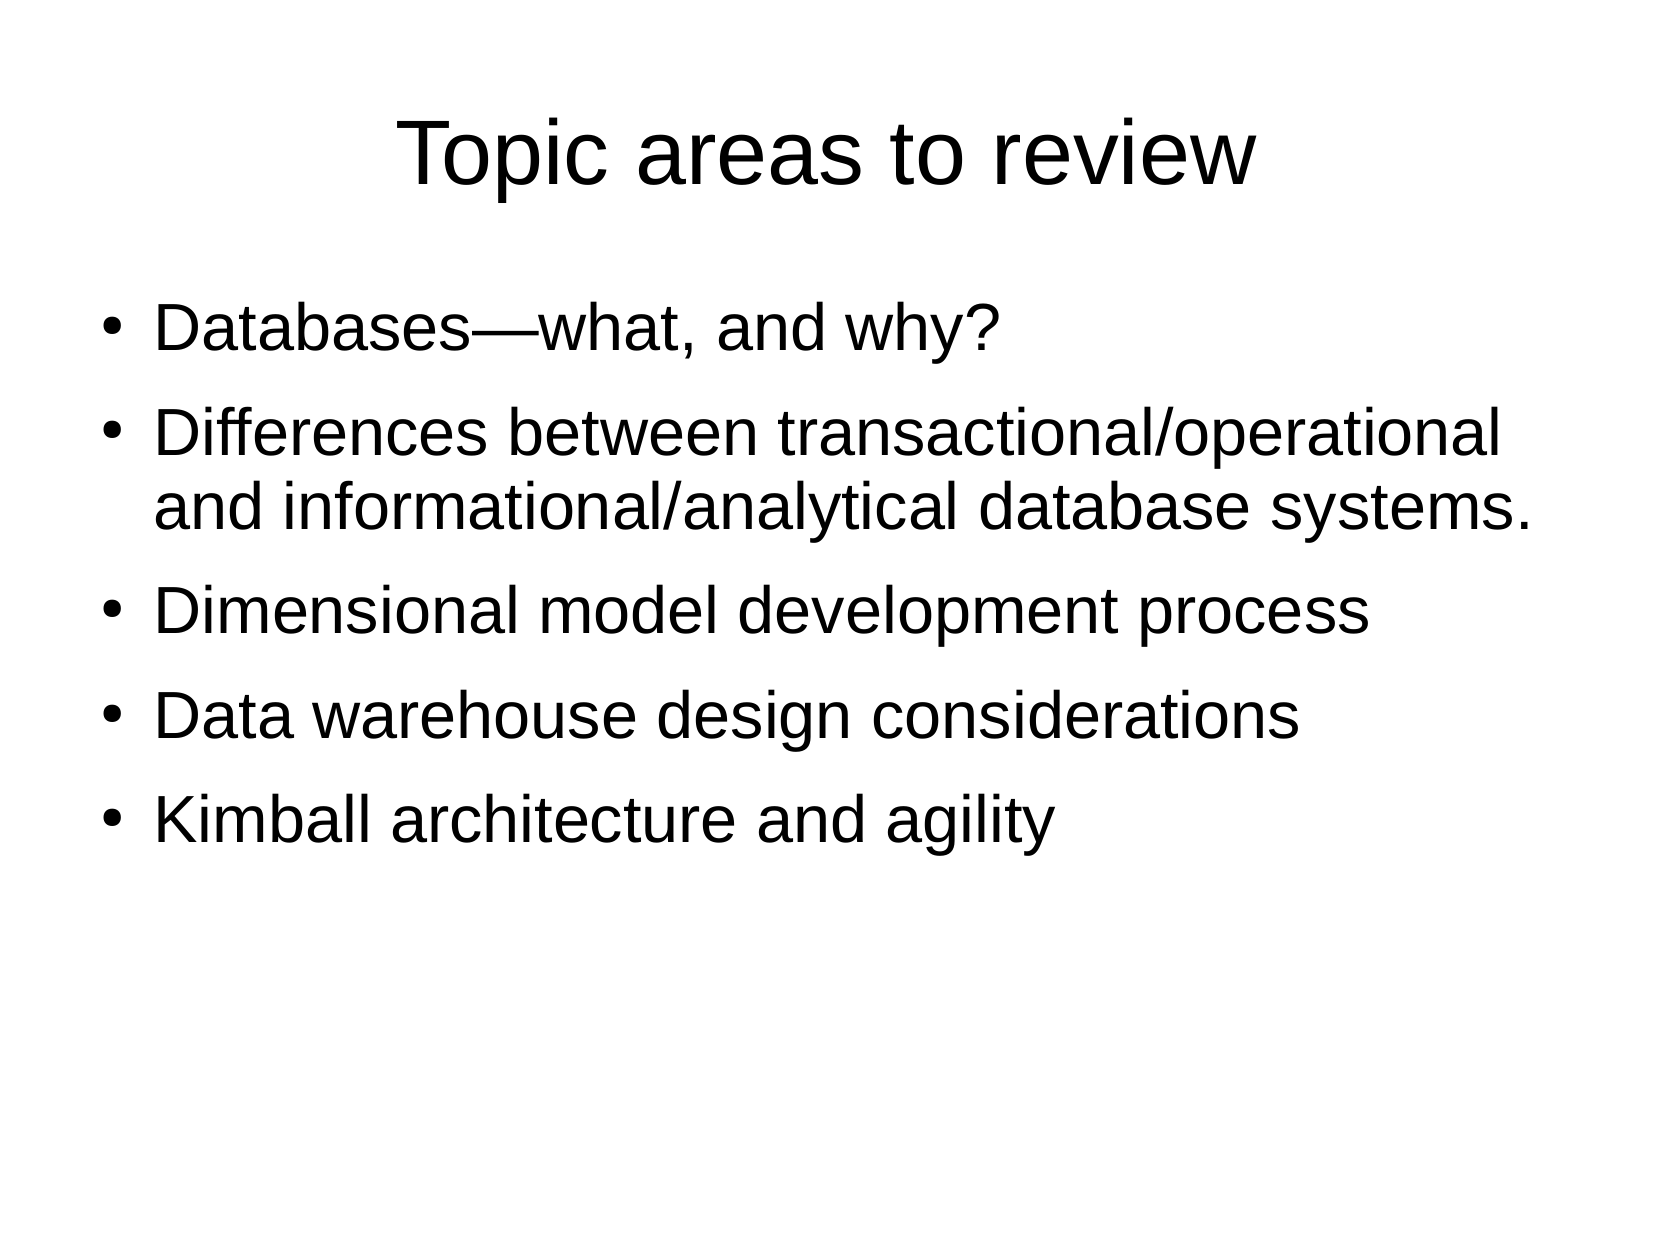

# Topic areas to review
Databases—what, and why?
Differences between transactional/operational and informational/analytical database systems.
Dimensional model development process
Data warehouse design considerations
Kimball architecture and agility